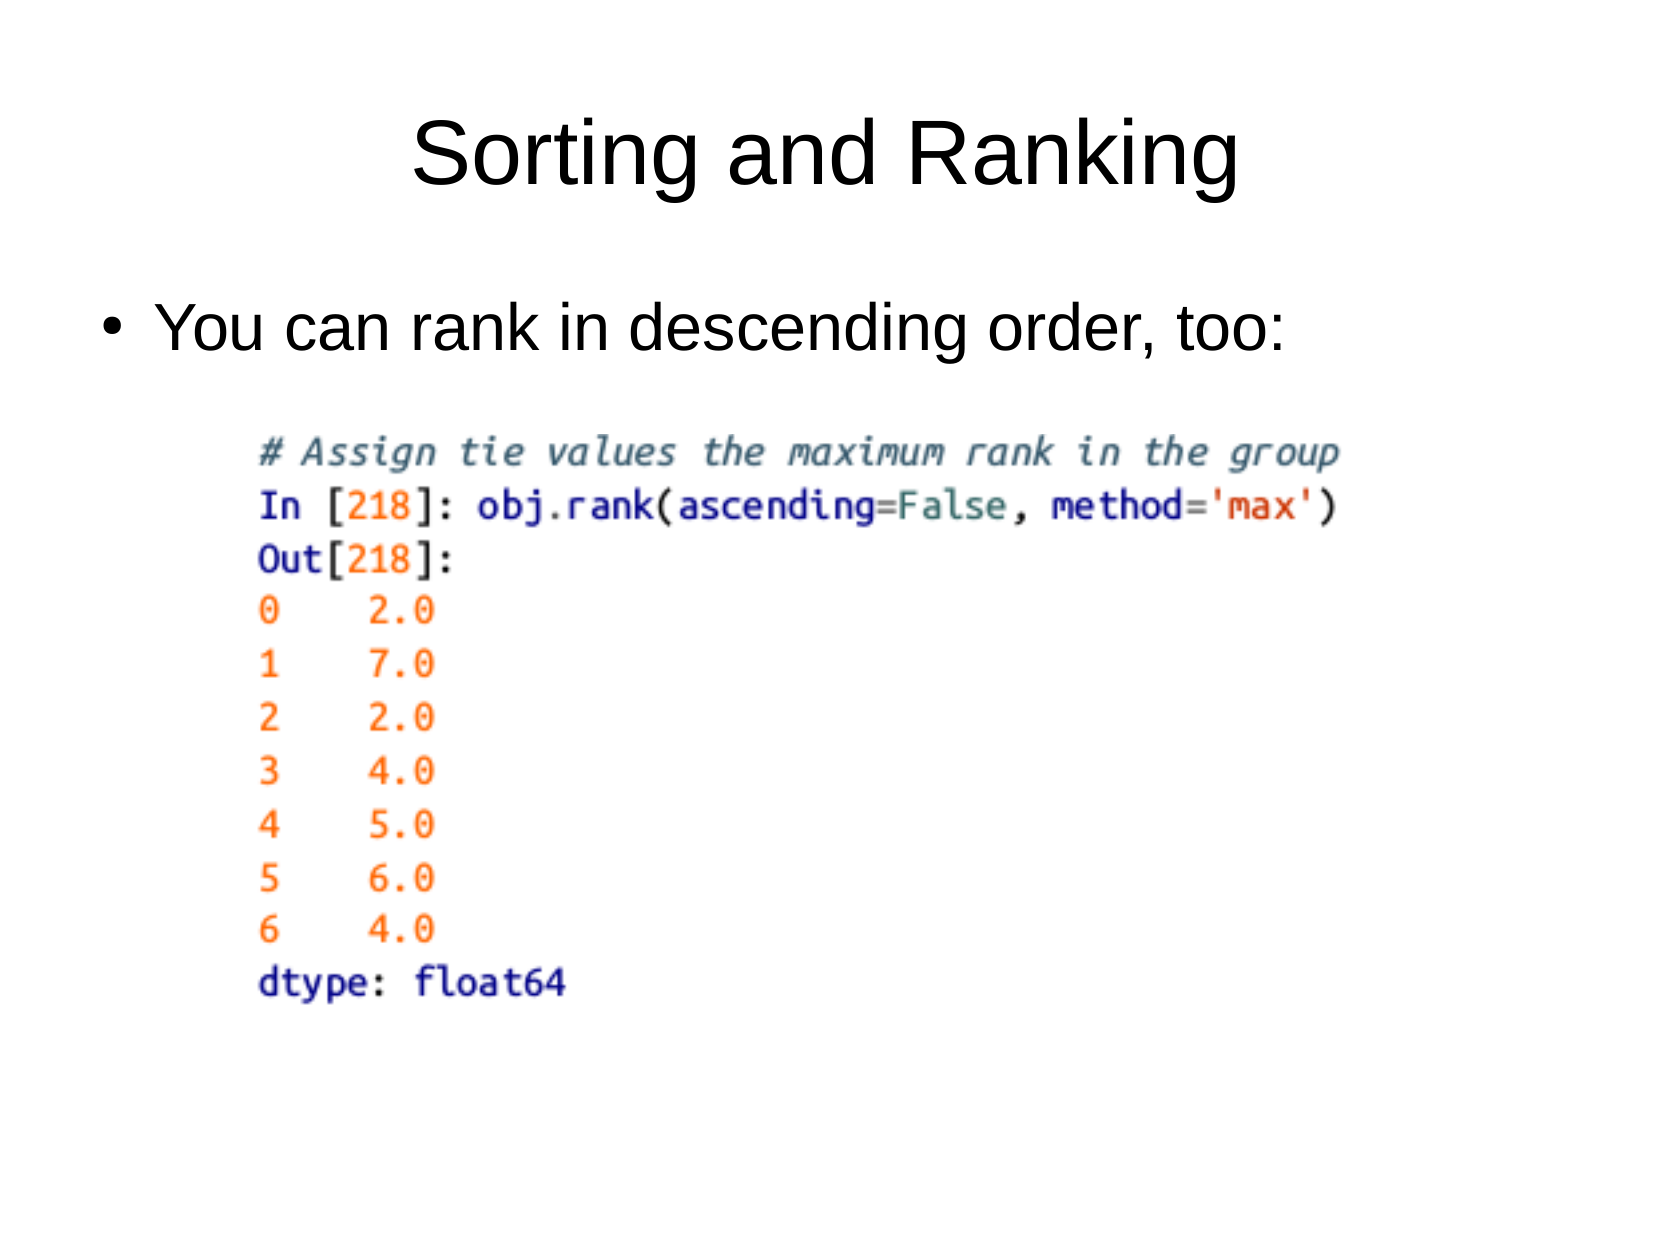

# Sorting and Ranking
You can rank in descending order, too: